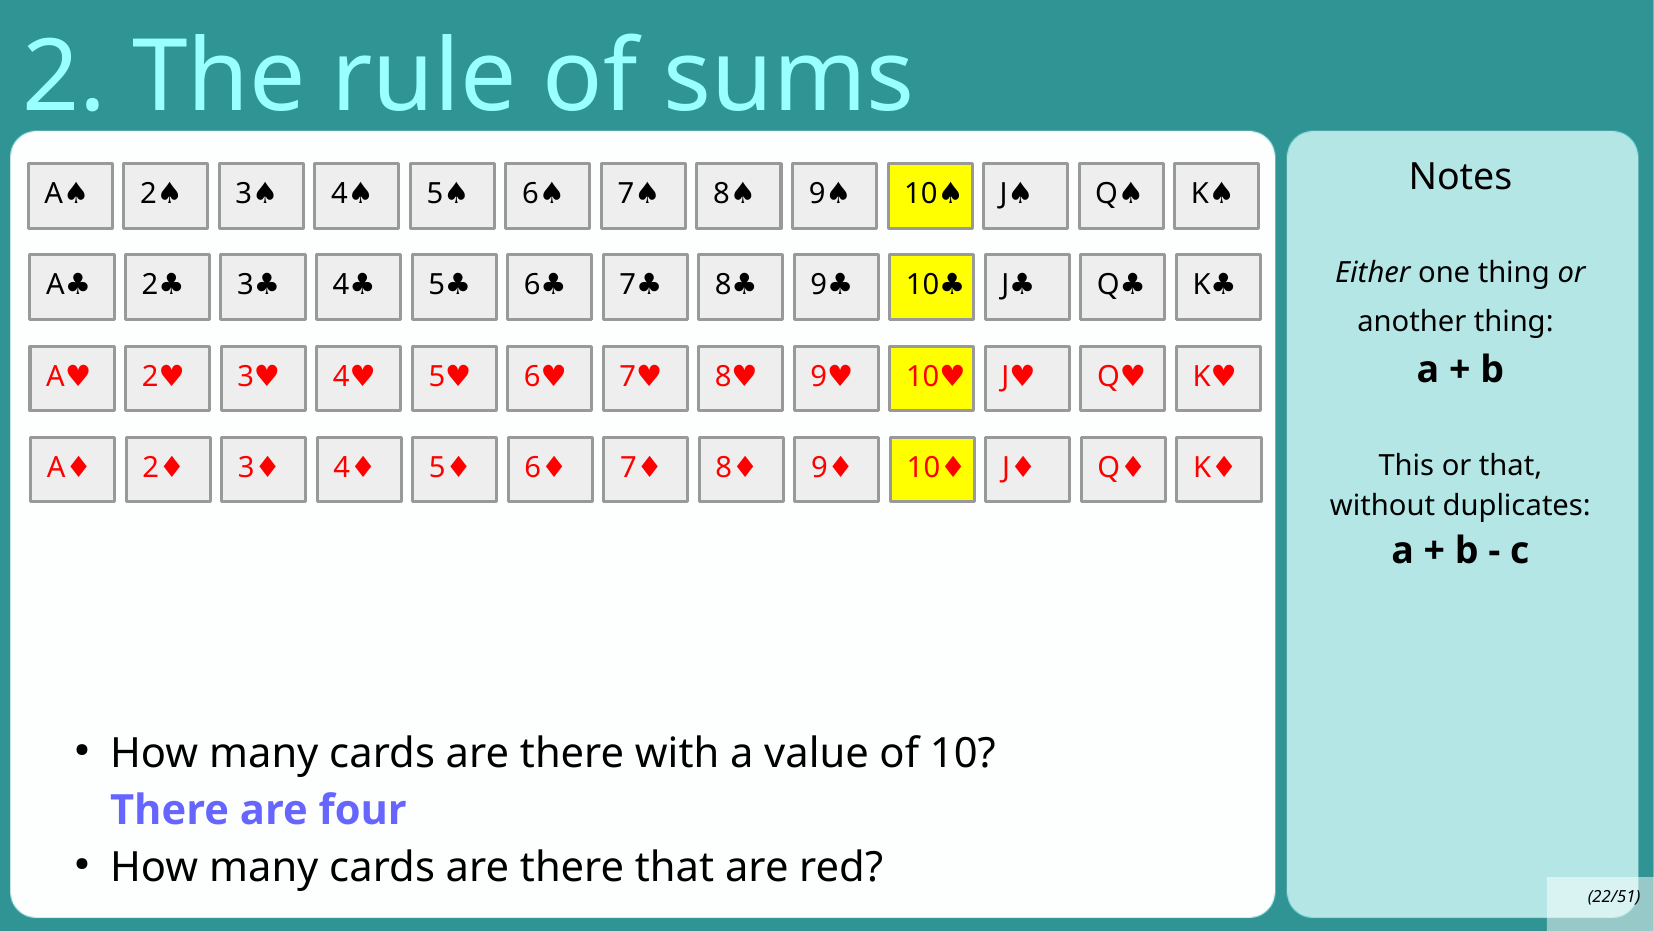

# 2. The rule of sums
Notes
Either one thing or another thing:
a + b
This or that,
without duplicates:
a + b - c
A♠
2♠
3♠
4♠
5♠
6♠
7♠
8♠
9♠
10♠
J♠
Q♠
K♠
A♣
2♣
3♣
4♣
5♣
6♣
7♣
8♣
9♣
10♣
J♣
Q♣
K♣
A♥
2♥
3♥
4♥
5♥
6♥
7♥
8♥
9♥
10♥
J♥
Q♥
K♥
A♦
2♦
3♦
4♦
5♦
6♦
7♦
8♦
9♦
10♦
J♦
Q♦
K♦
How many cards are there with a value of 10?There are four
How many cards are there that are red?